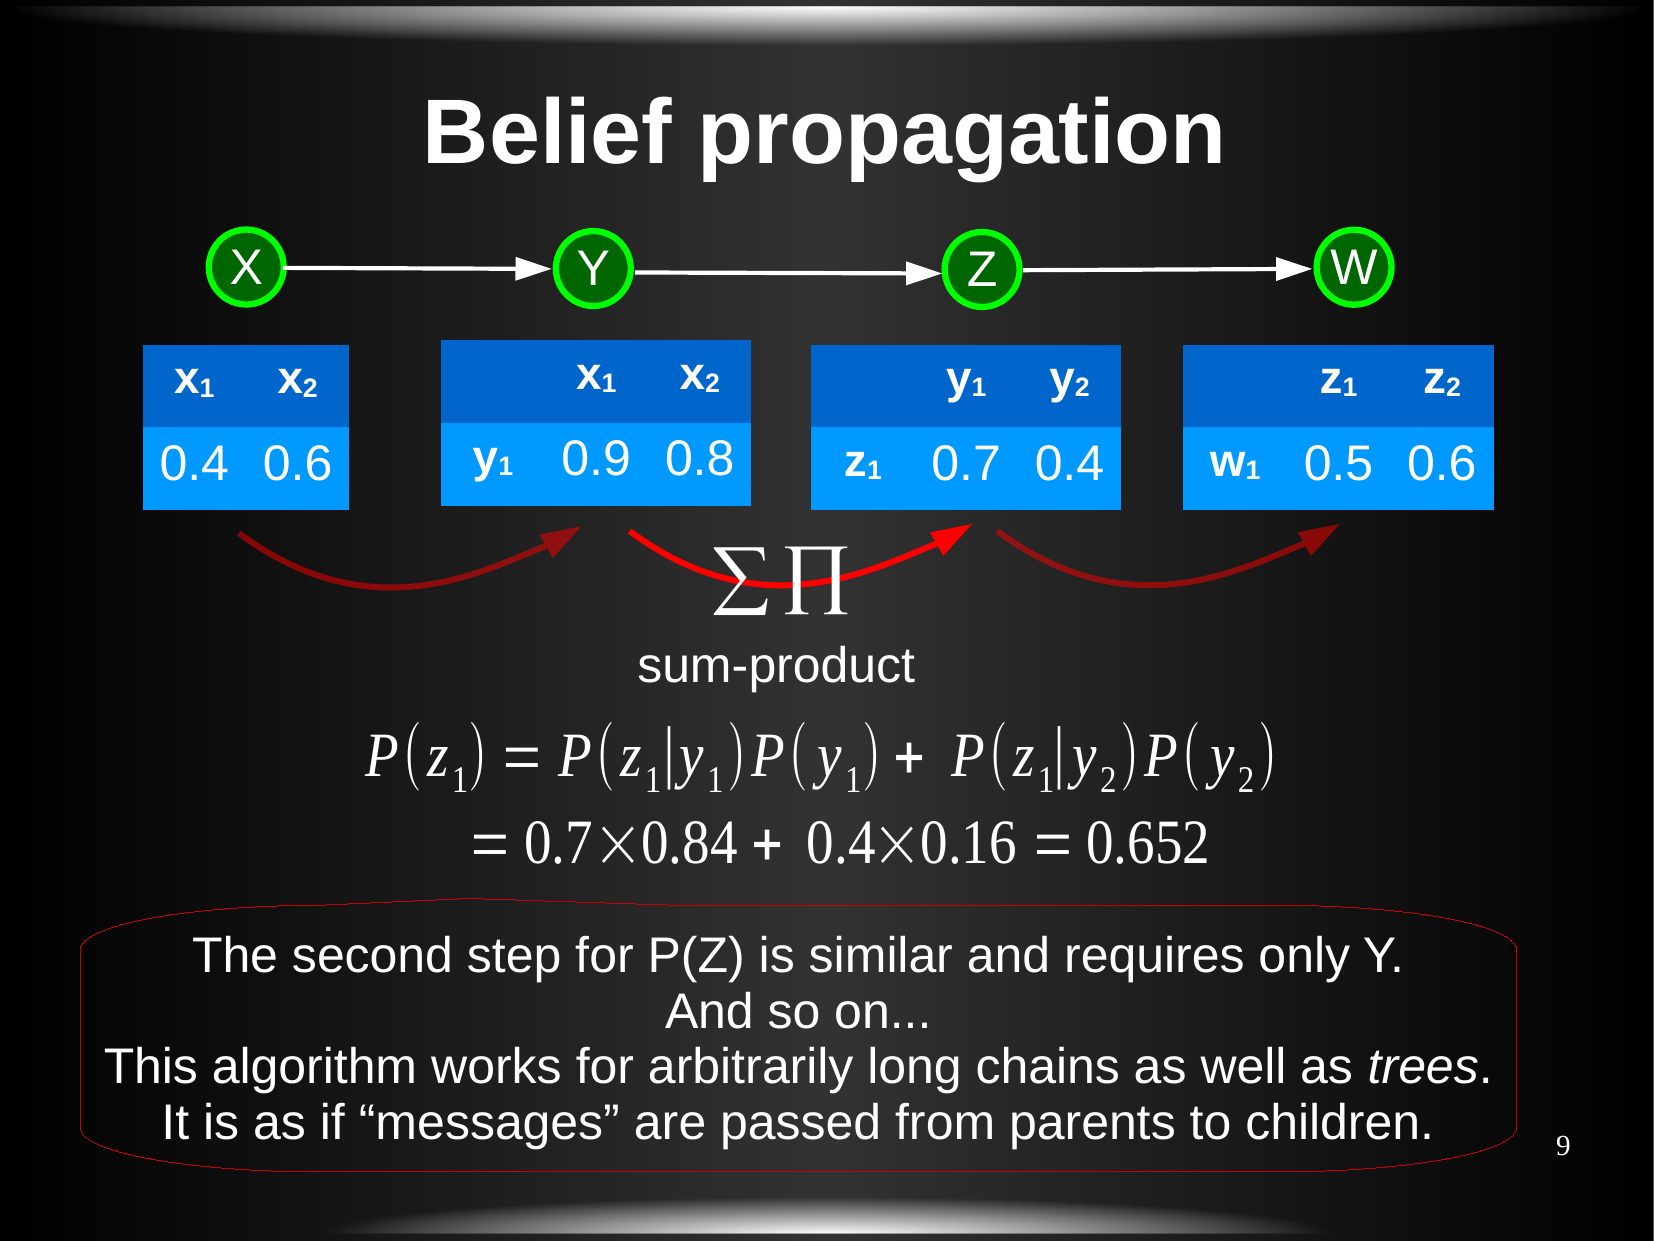

# Belief propagation
X
W
Y
Z
| | x1 | x2 |
| --- | --- | --- |
| y1 | 0.9 | 0.8 |
| | y1 | y2 |
| --- | --- | --- |
| z1 | 0.7 | 0.4 |
| | z1 | z2 |
| --- | --- | --- |
| w1 | 0.5 | 0.6 |
| x1 | x2 |
| --- | --- |
| 0.4 | 0.6 |
sum-product
The second step for P(Z) is similar and requires only Y.
And so on...
This algorithm works for arbitrarily long chains as well as trees.
It is as if “messages” are passed from parents to children.
9